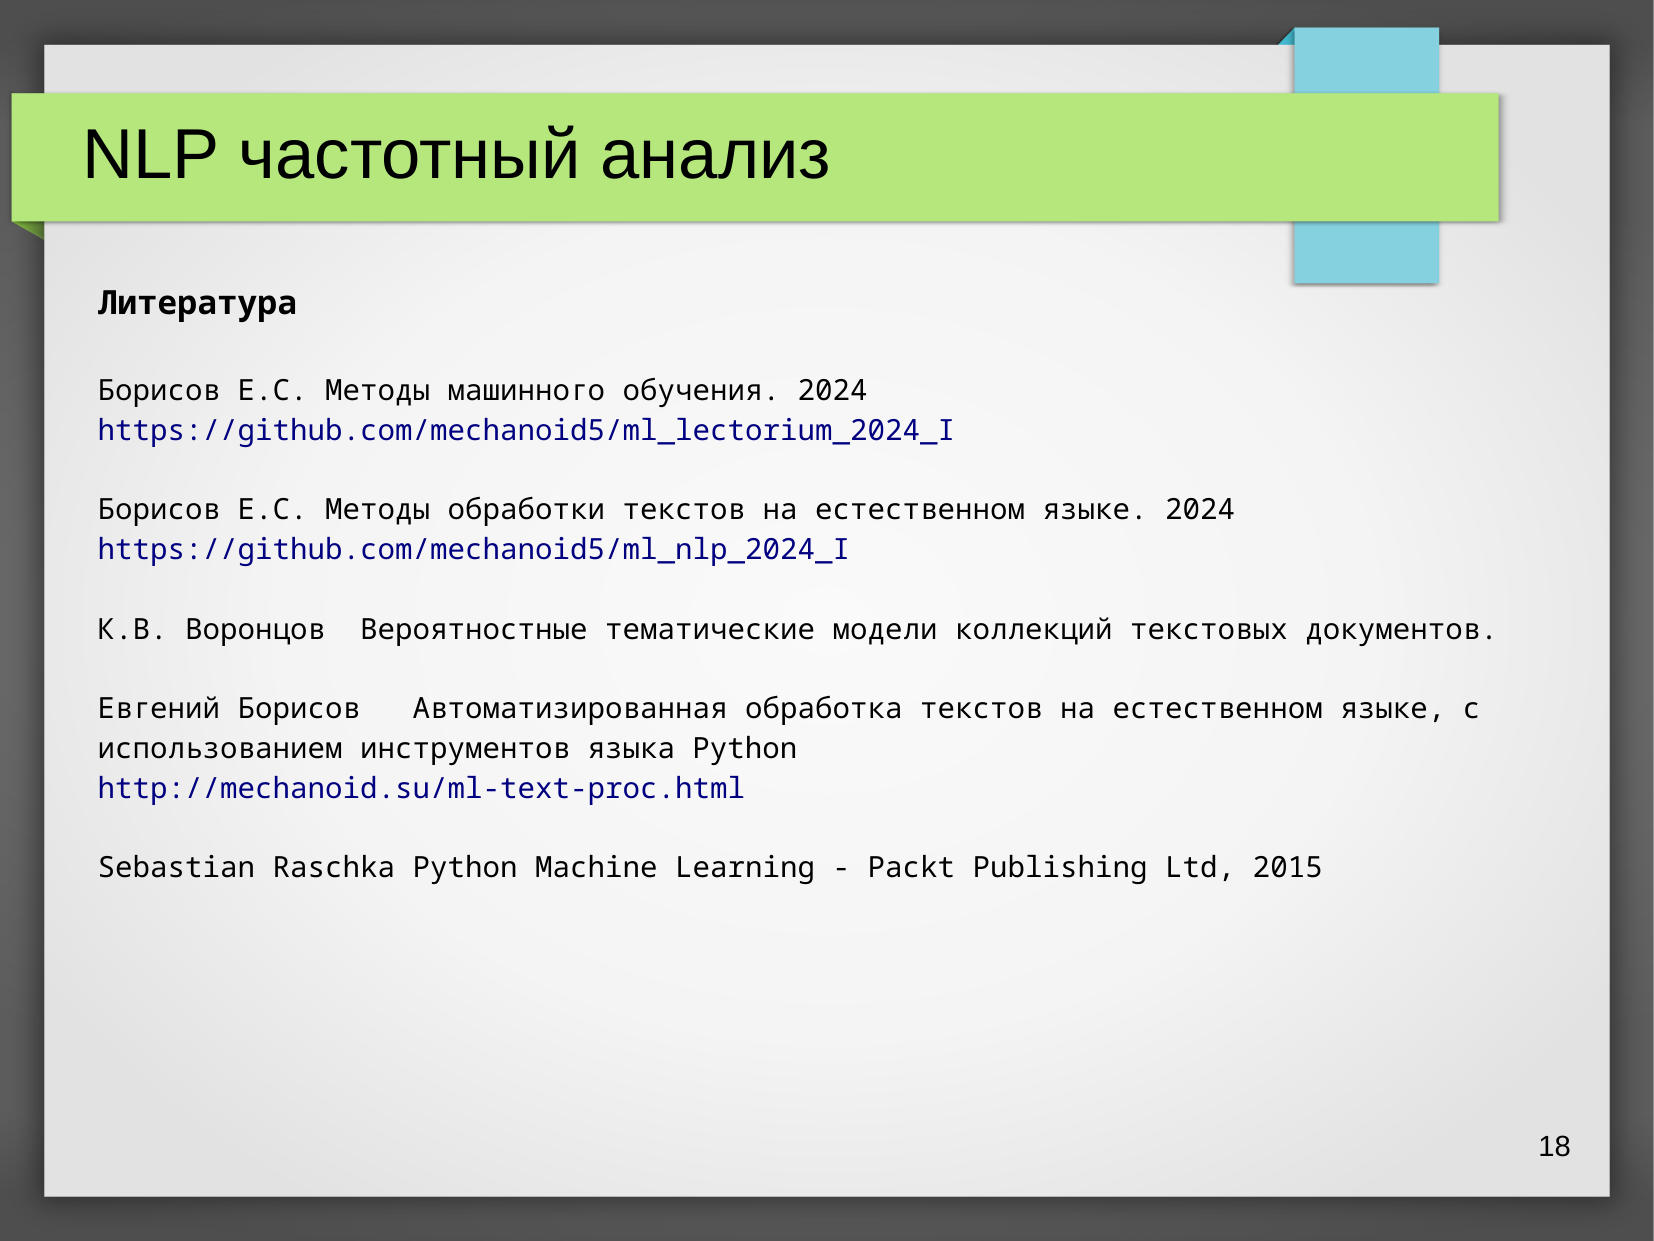

# NLP частотный анализ
Литература
Борисов Е.С. Методы машинного обучения. 2024
https://github.com/mechanoid5/ml_lectorium_2024_I
Борисов Е.С. Методы обработки текстов на естественном языке. 2024
https://github.com/mechanoid5/ml_nlp_2024_I
К.В. Воронцов Вероятностные тематические модели коллекций текстовых документов.
Евгений Борисов Автоматизированная обработка текстов на естественном языке, с использованием инструментов языка Python
http://mechanoid.su/ml-text-proc.html
Sebastian Raschka Python Machine Learning - Packt Publishing Ltd, 2015
18